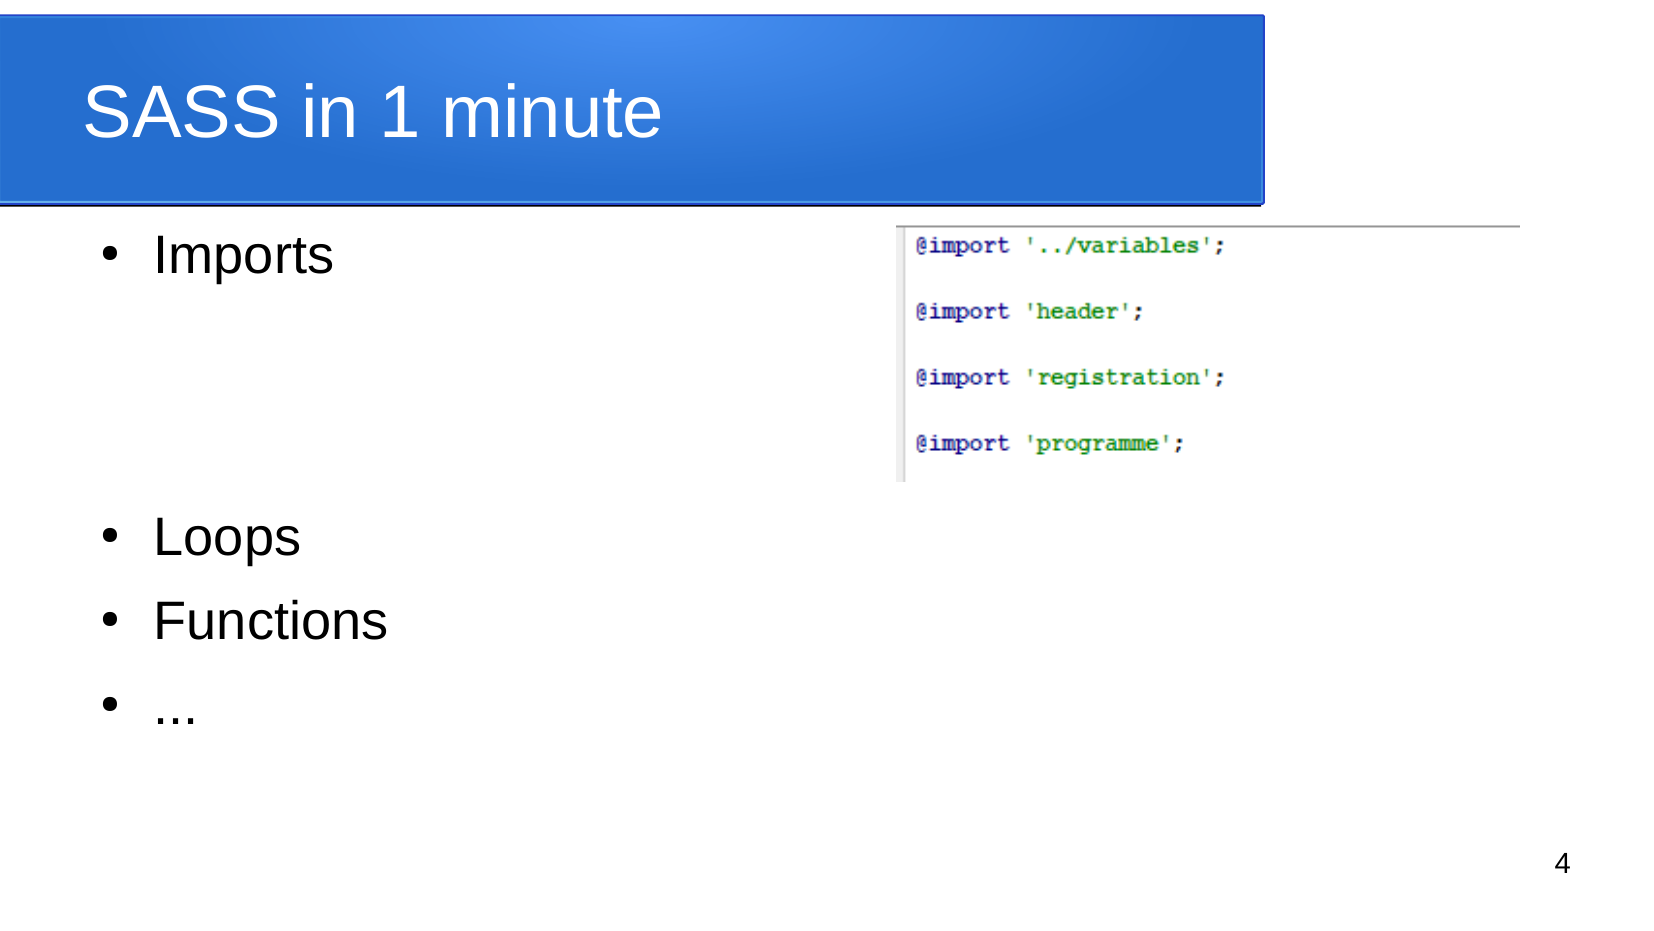

# SASS in 1 minute
Imports
Loops
Functions
...
4